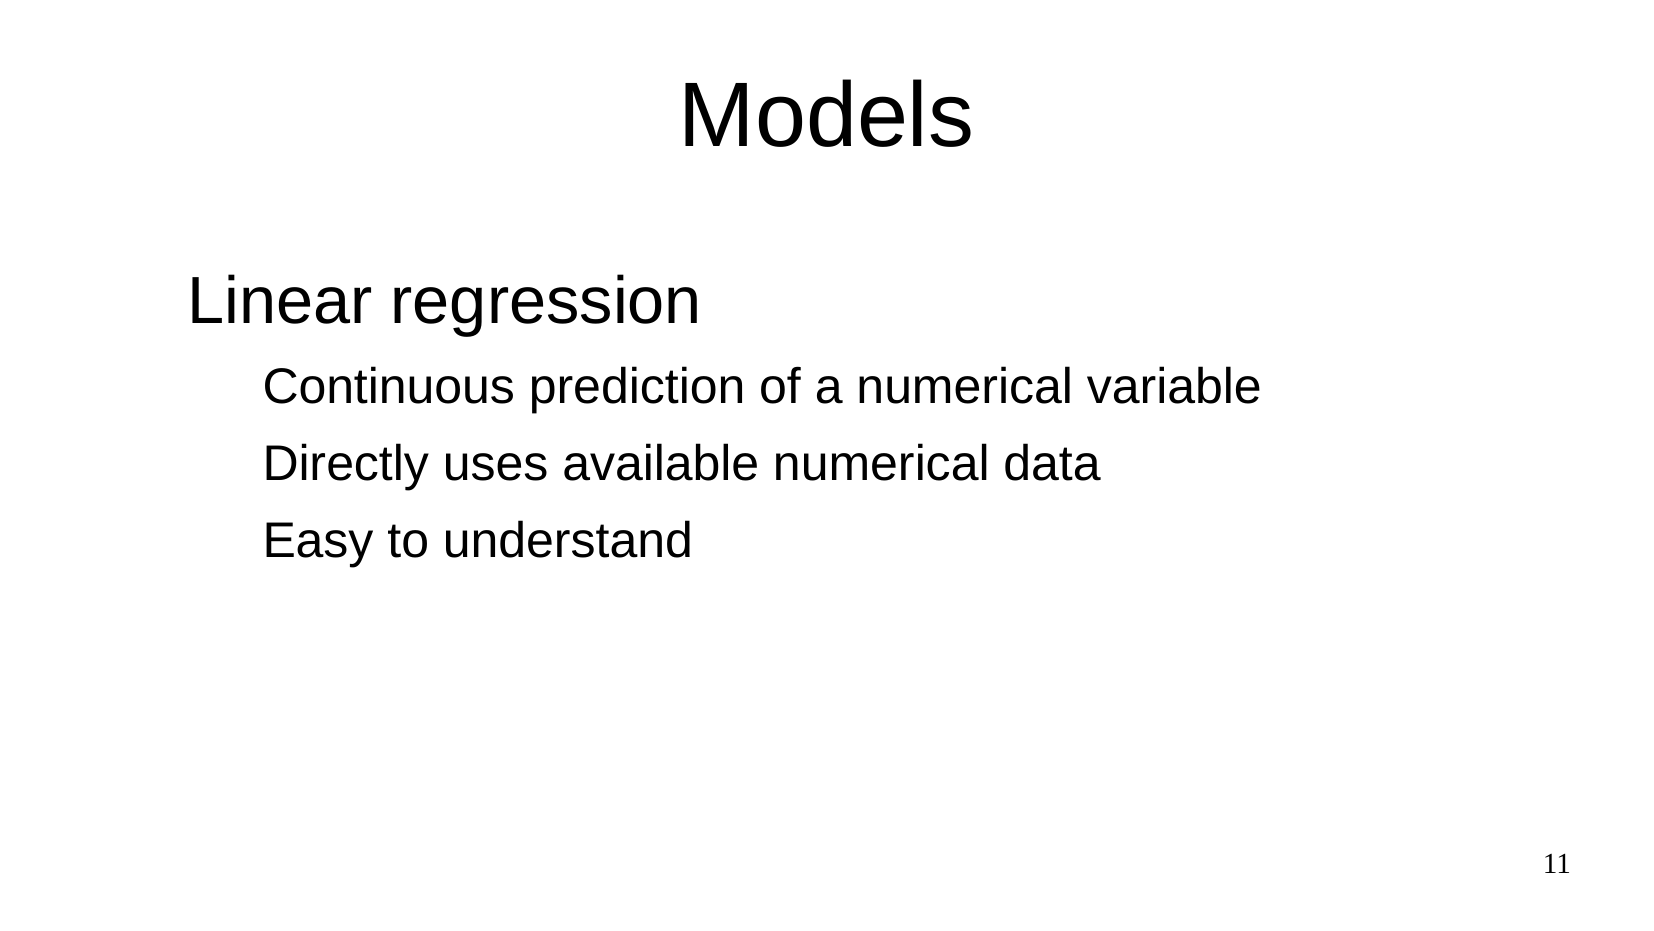

# Models
Linear regression
	Continuous prediction of a numerical variable
	Directly uses available numerical data
	Easy to understand
11